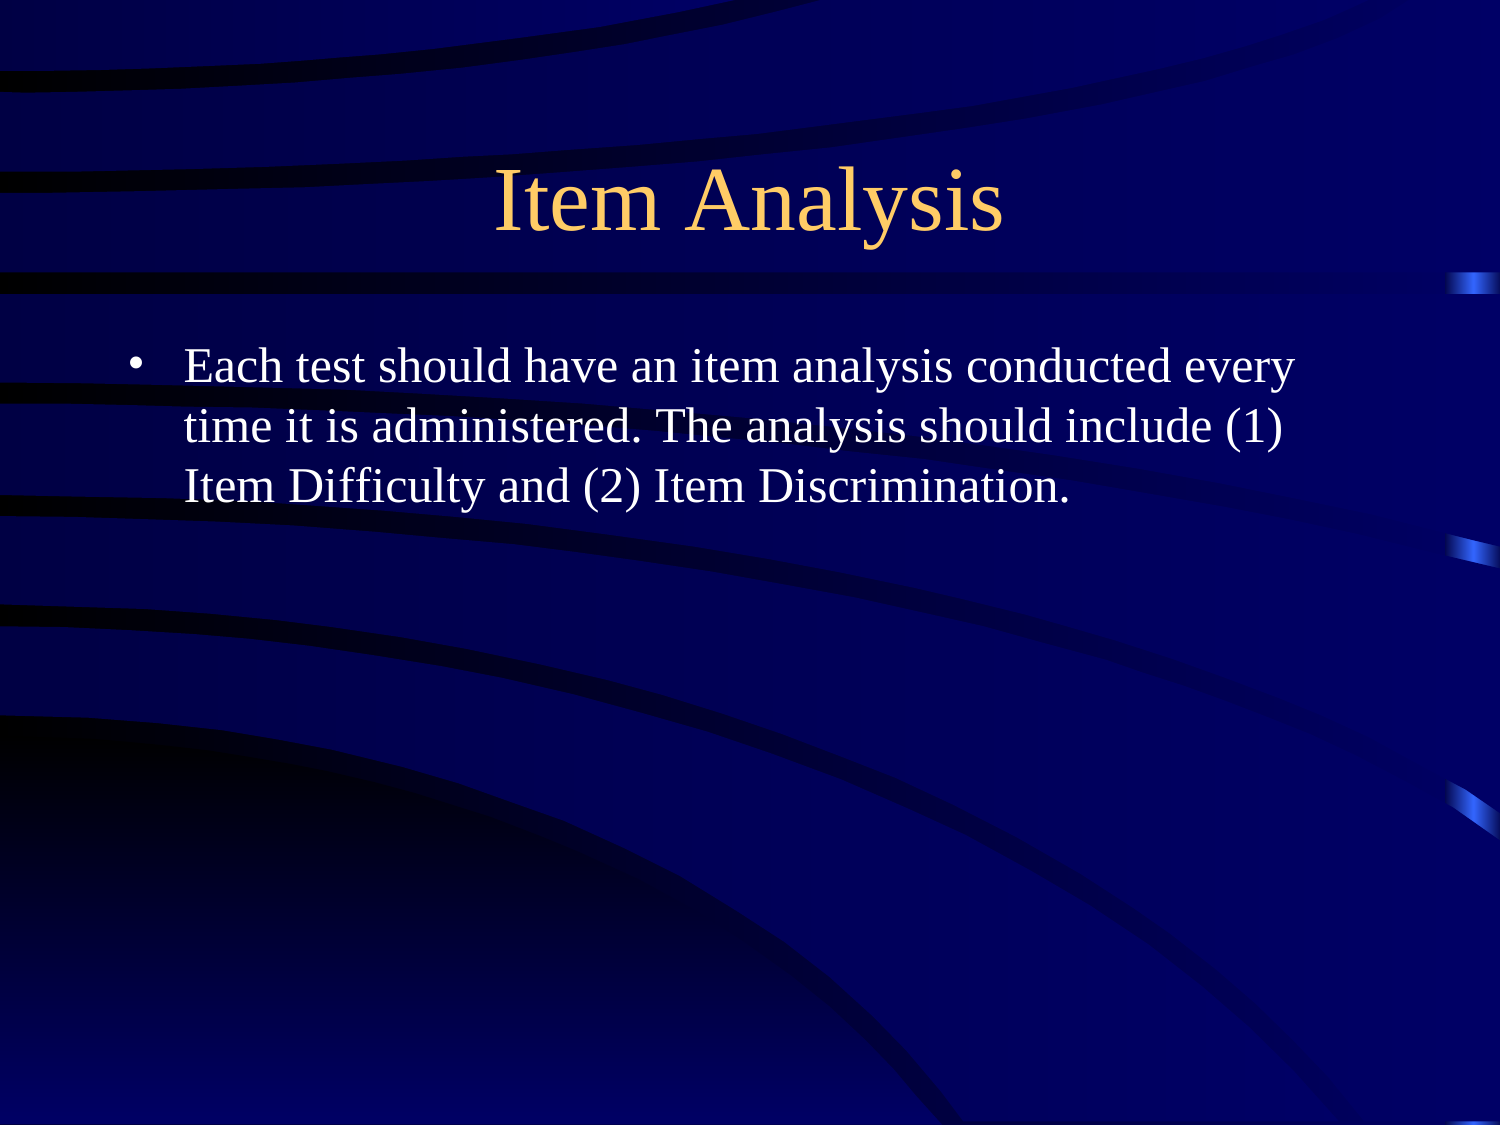

# Item Analysis
Each test should have an item analysis conducted every time it is administered. The analysis should include (1) Item Difficulty and (2) Item Discrimination.